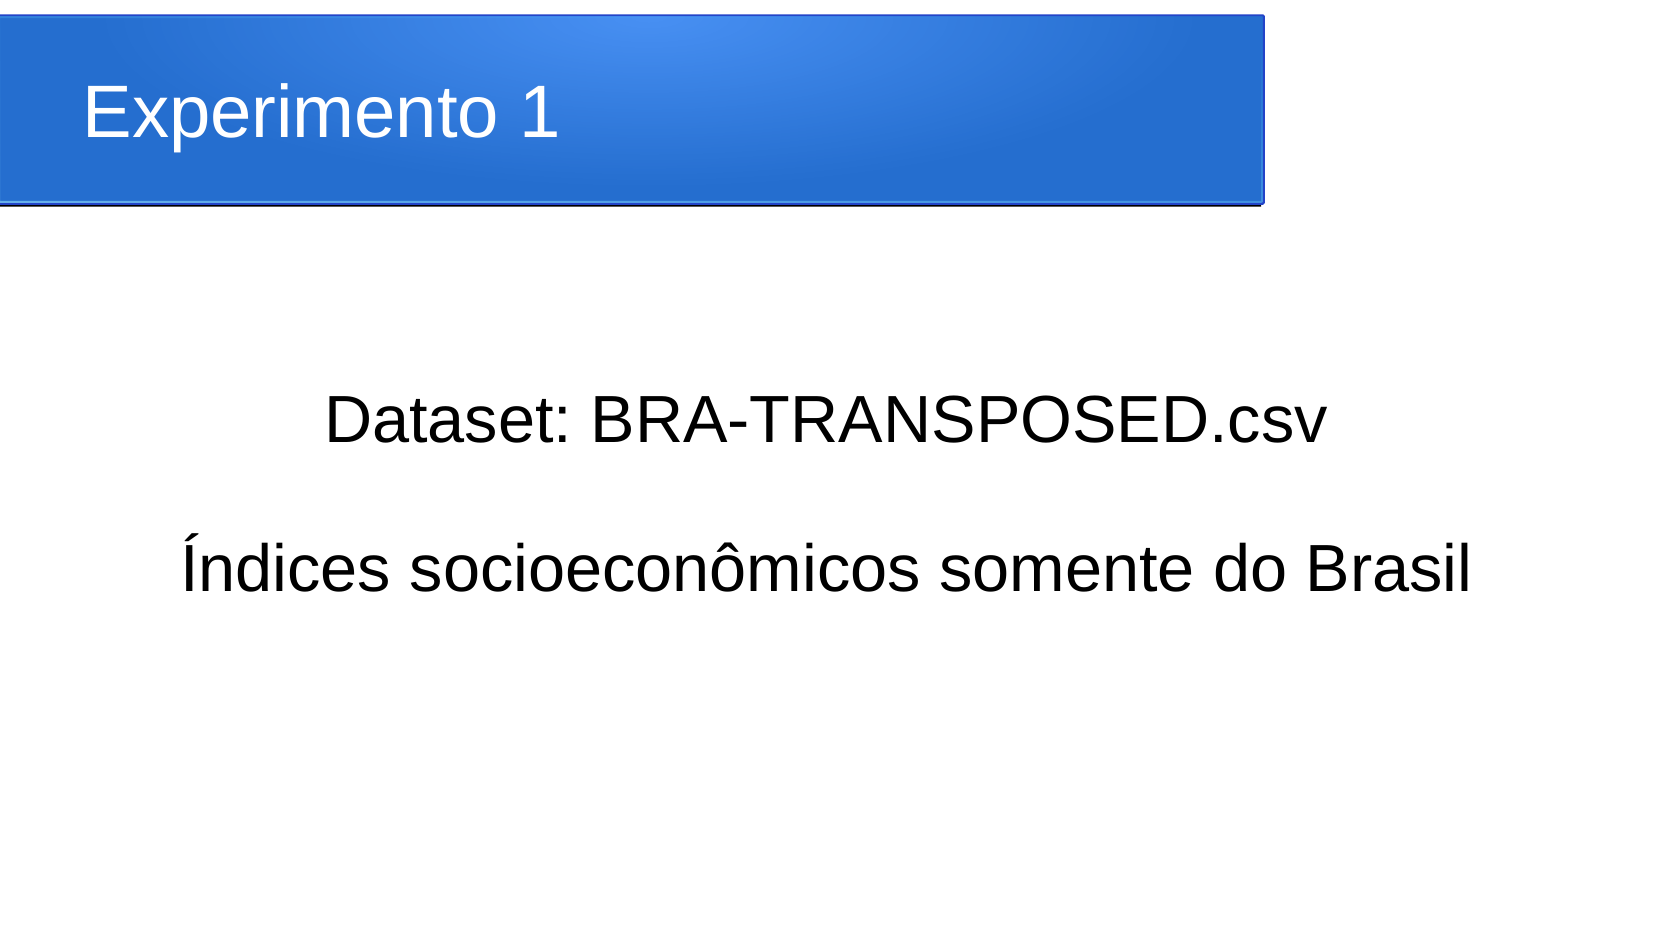

# Experimento 1
Dataset: BRA-TRANSPOSED.csv
Índices socioeconômicos somente do Brasil